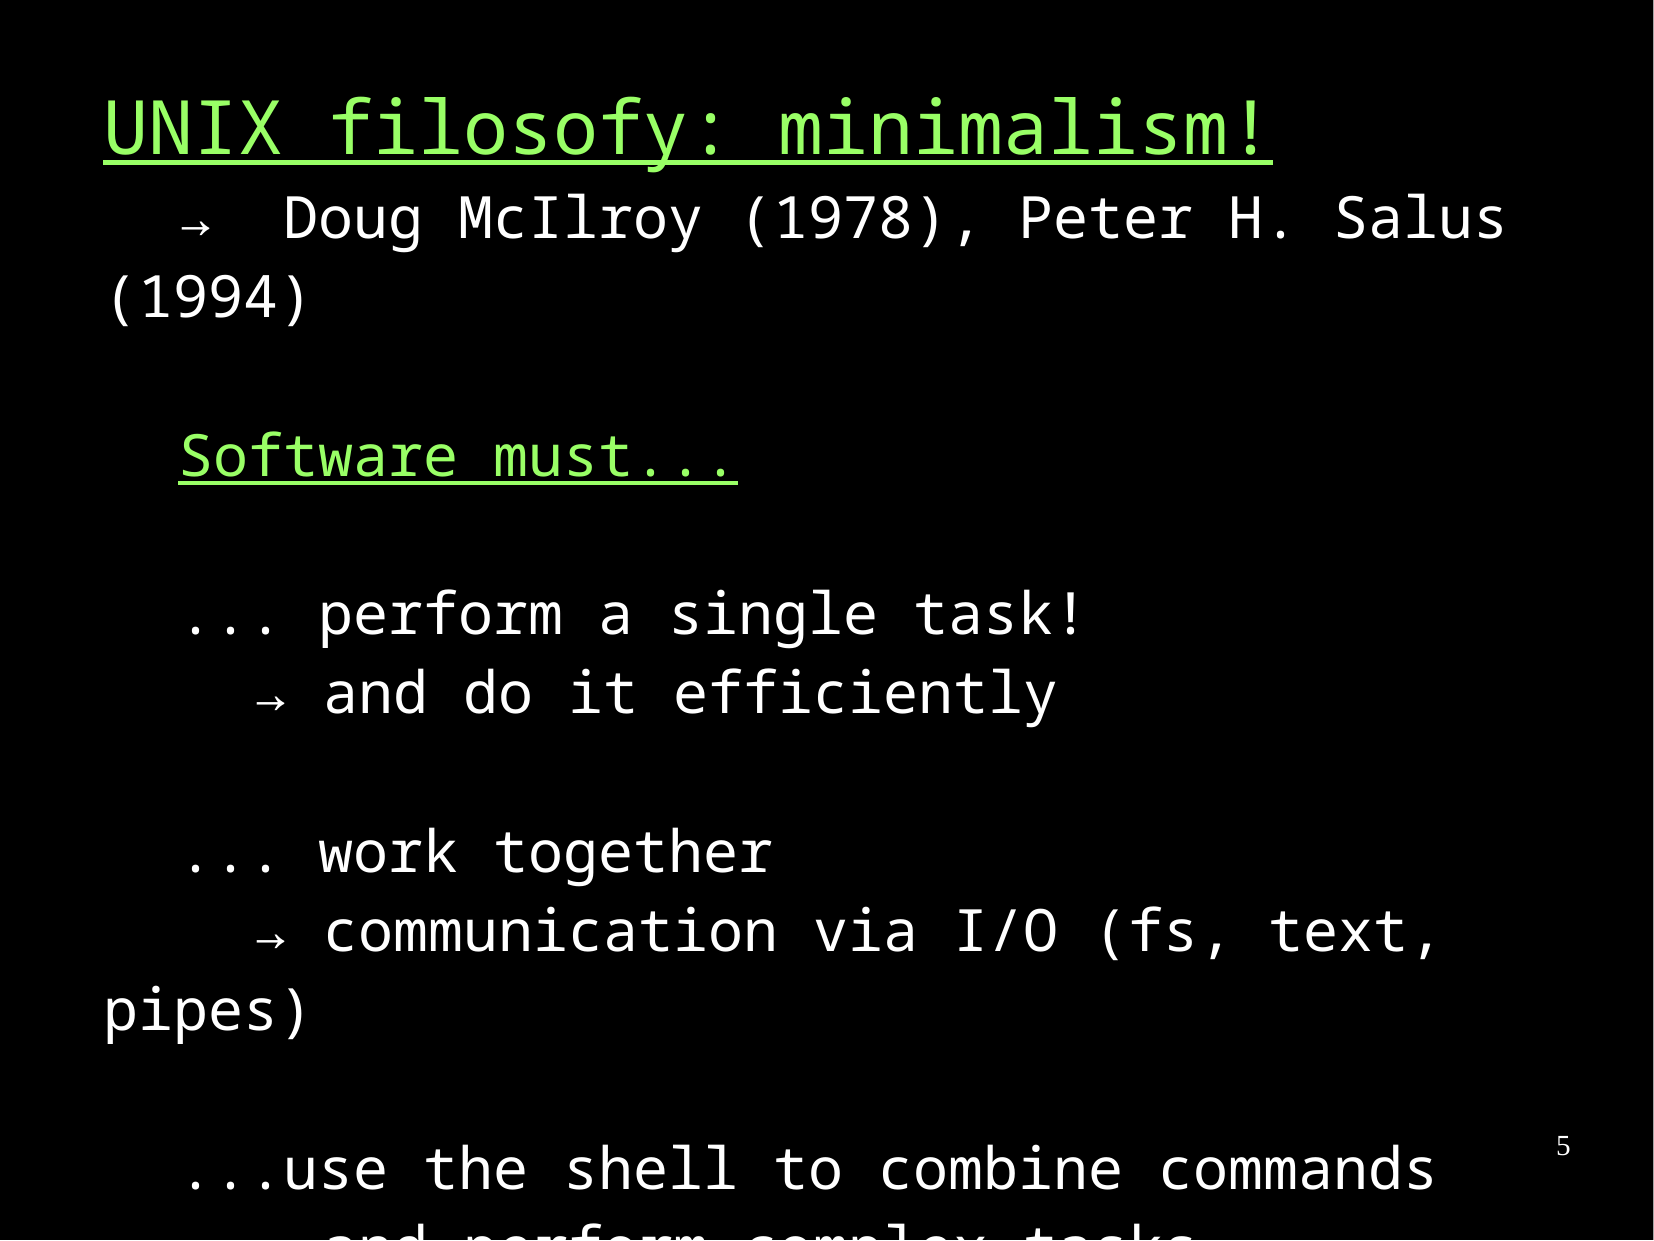

UNIX filosofy: minimalism!
 	→ Doug McIlroy (1978), Peter H. Salus (1994)
	Software must...
	... perform a single task!
		→ and do it efficiently
	... work together
		→ communication via I/O (fs, text, pipes)
	...use the shell to combine commands
		→ and perform complex tasks
GNU, Free Software Fundation
	→ R. Stallman (1983)
	→ promotes the universal freedom to study, distribute, create, and modify computer software